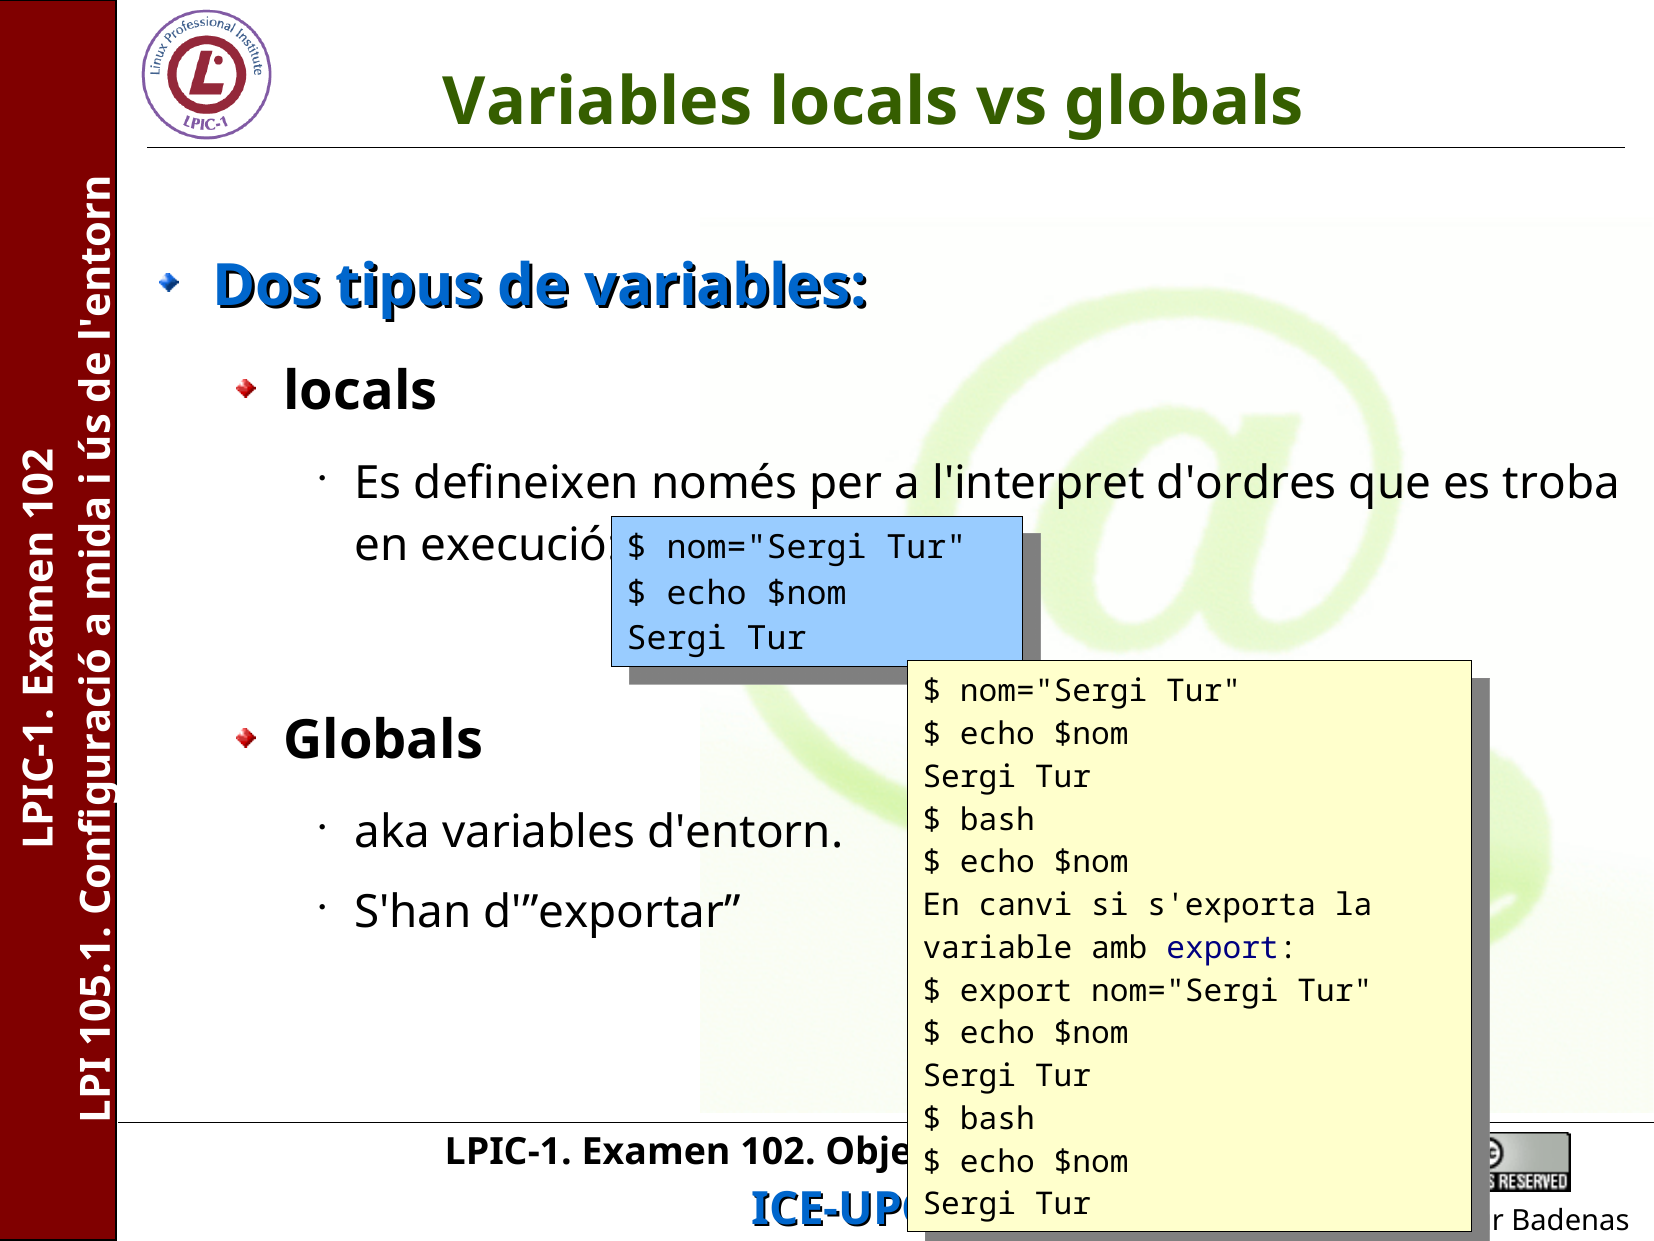

# Variables locals vs globals
Dos tipus de variables:
locals
Es defineixen només per a l'interpret d'ordres que es troba en execució:
Globals
aka variables d'entorn.
S'han d'”exportar”
$ nom="Sergi Tur"
$ echo $nom
Sergi Tur
$ nom="Sergi Tur"
$ echo $nom
Sergi Tur
$ bash
$ echo $nom
En canvi si s'exporta la variable amb export:
$ export nom="Sergi Tur"
$ echo $nom
Sergi Tur
$ bash
$ echo $nom
Sergi Tur